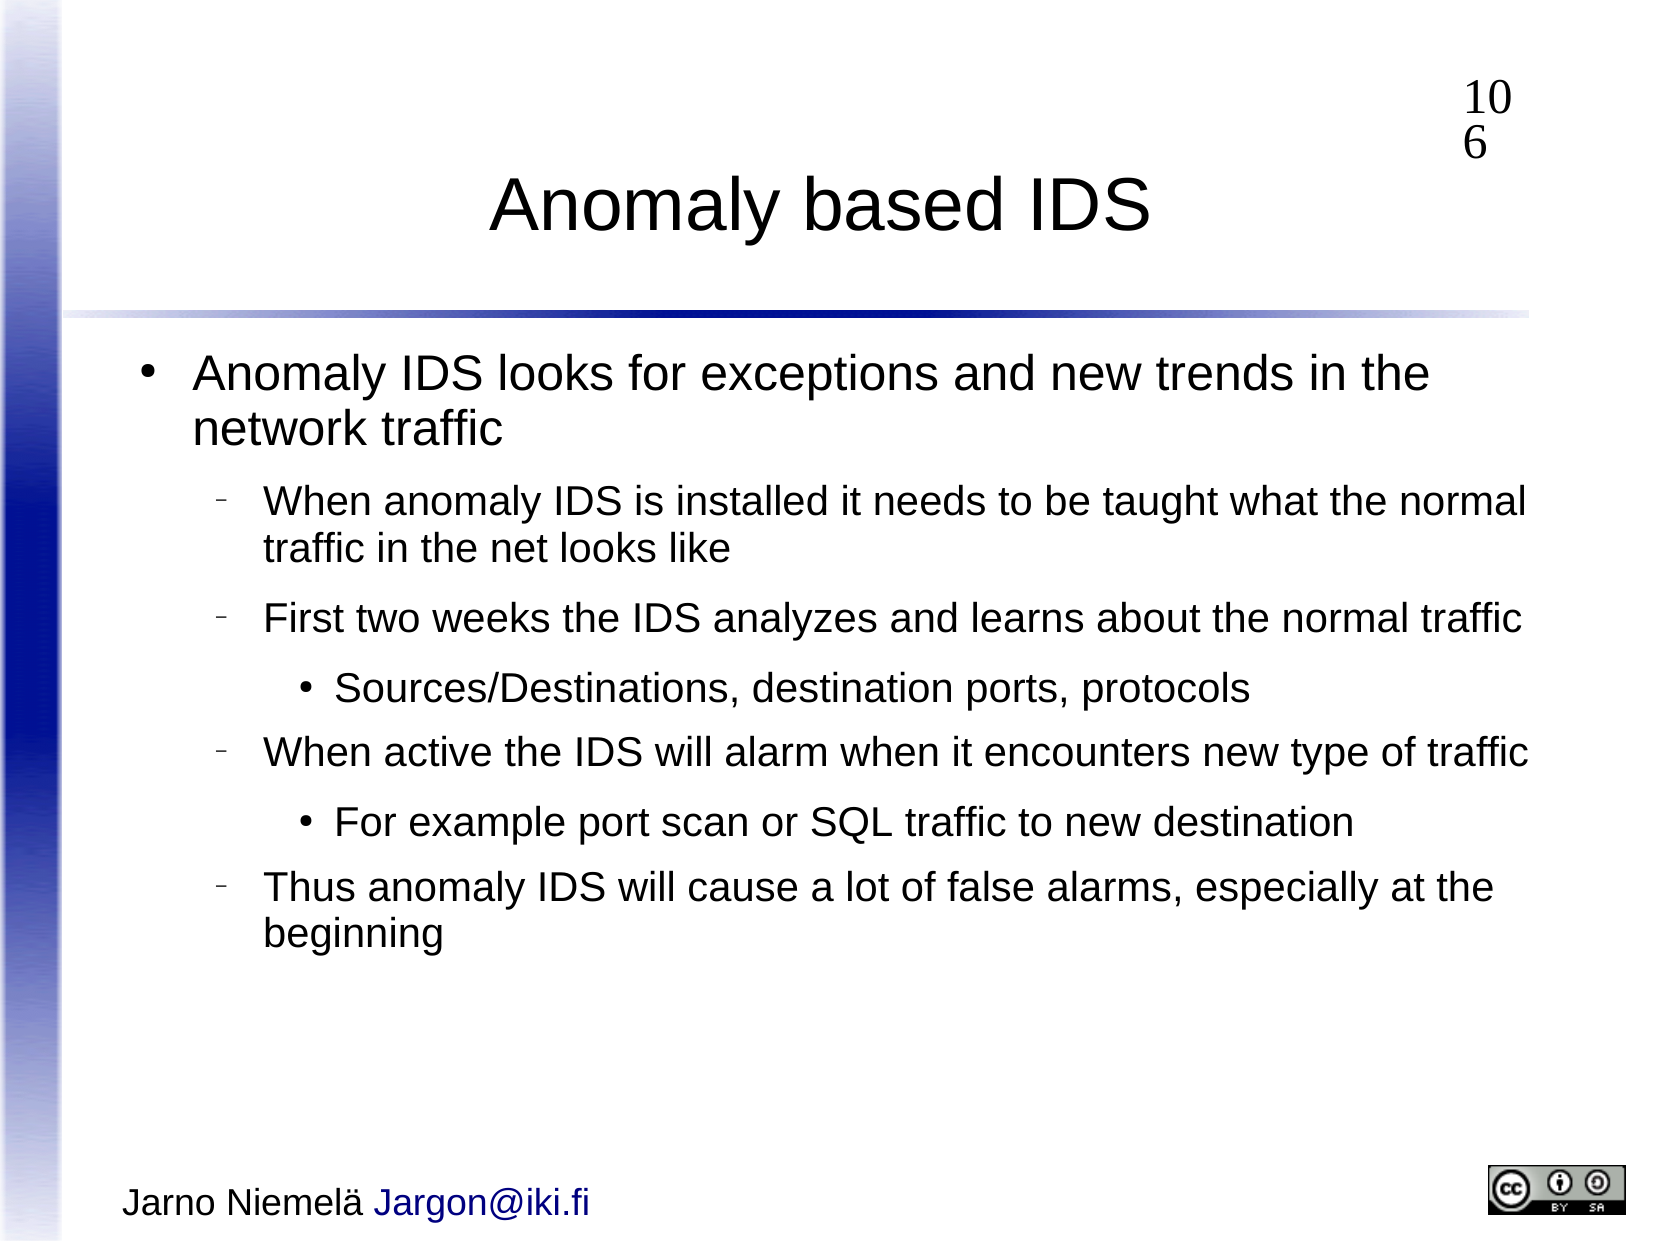

# Anomaly based IDS
Anomaly IDS looks for exceptions and new trends in the network traffic
When anomaly IDS is installed it needs to be taught what the normal traffic in the net looks like
First two weeks the IDS analyzes and learns about the normal traffic
Sources/Destinations, destination ports, protocols
When active the IDS will alarm when it encounters new type of traffic
For example port scan or SQL traffic to new destination
Thus anomaly IDS will cause a lot of false alarms, especially at the beginning